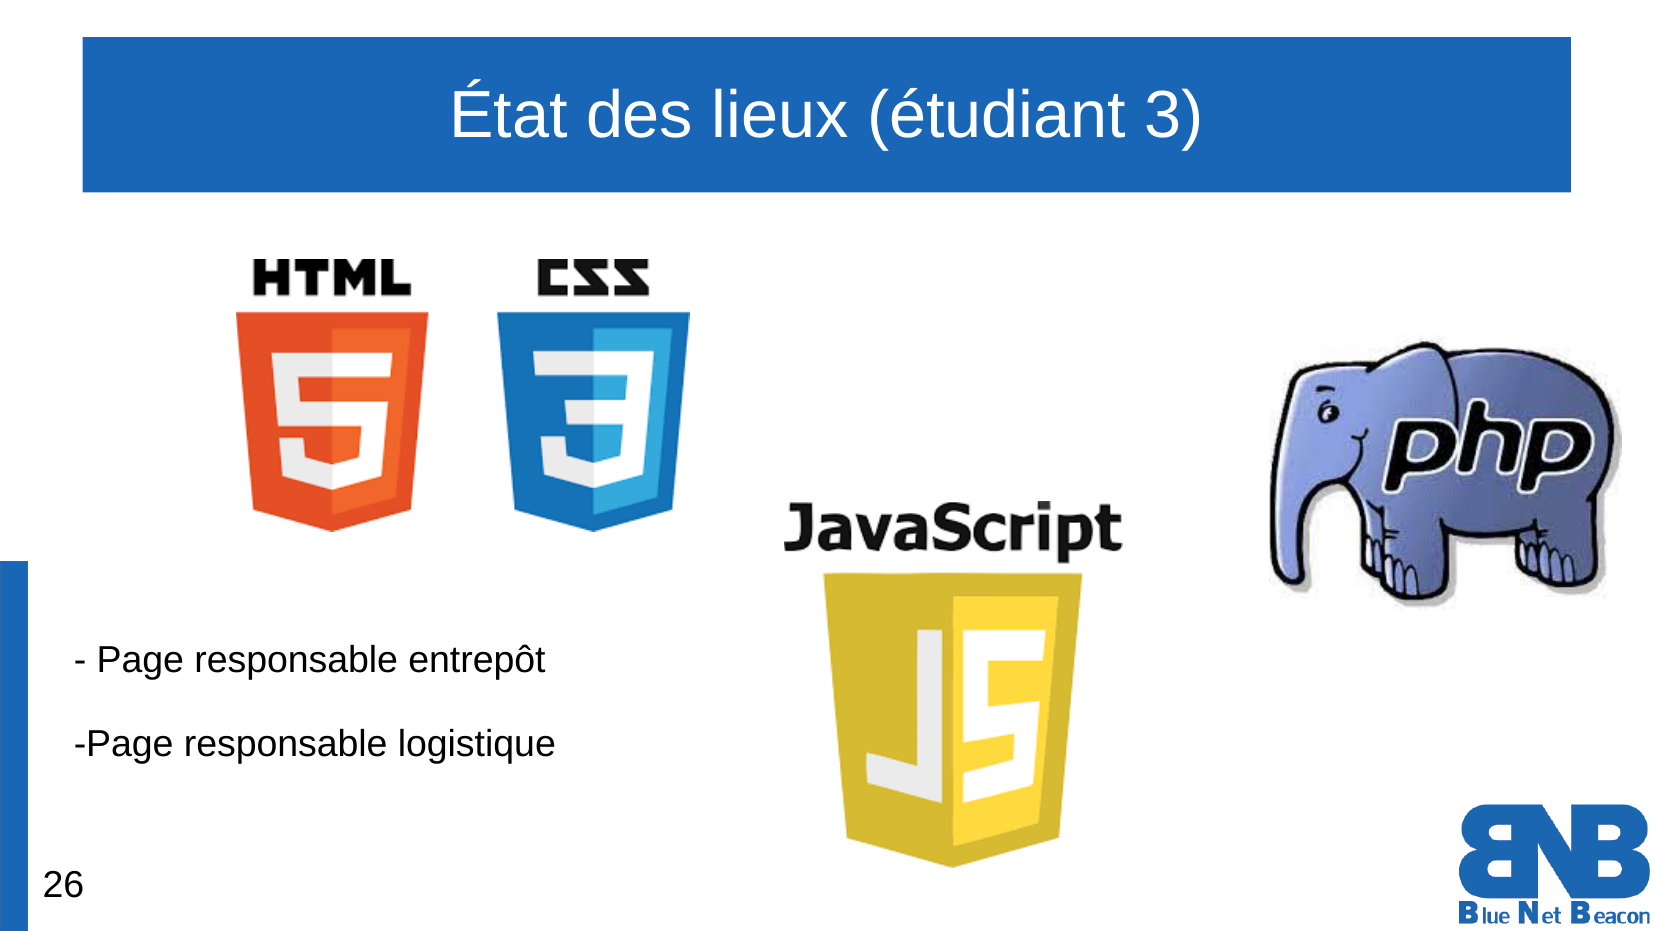

# État des lieux (étudiant 3)
- Page responsable entrepôt
-Page responsable logistique